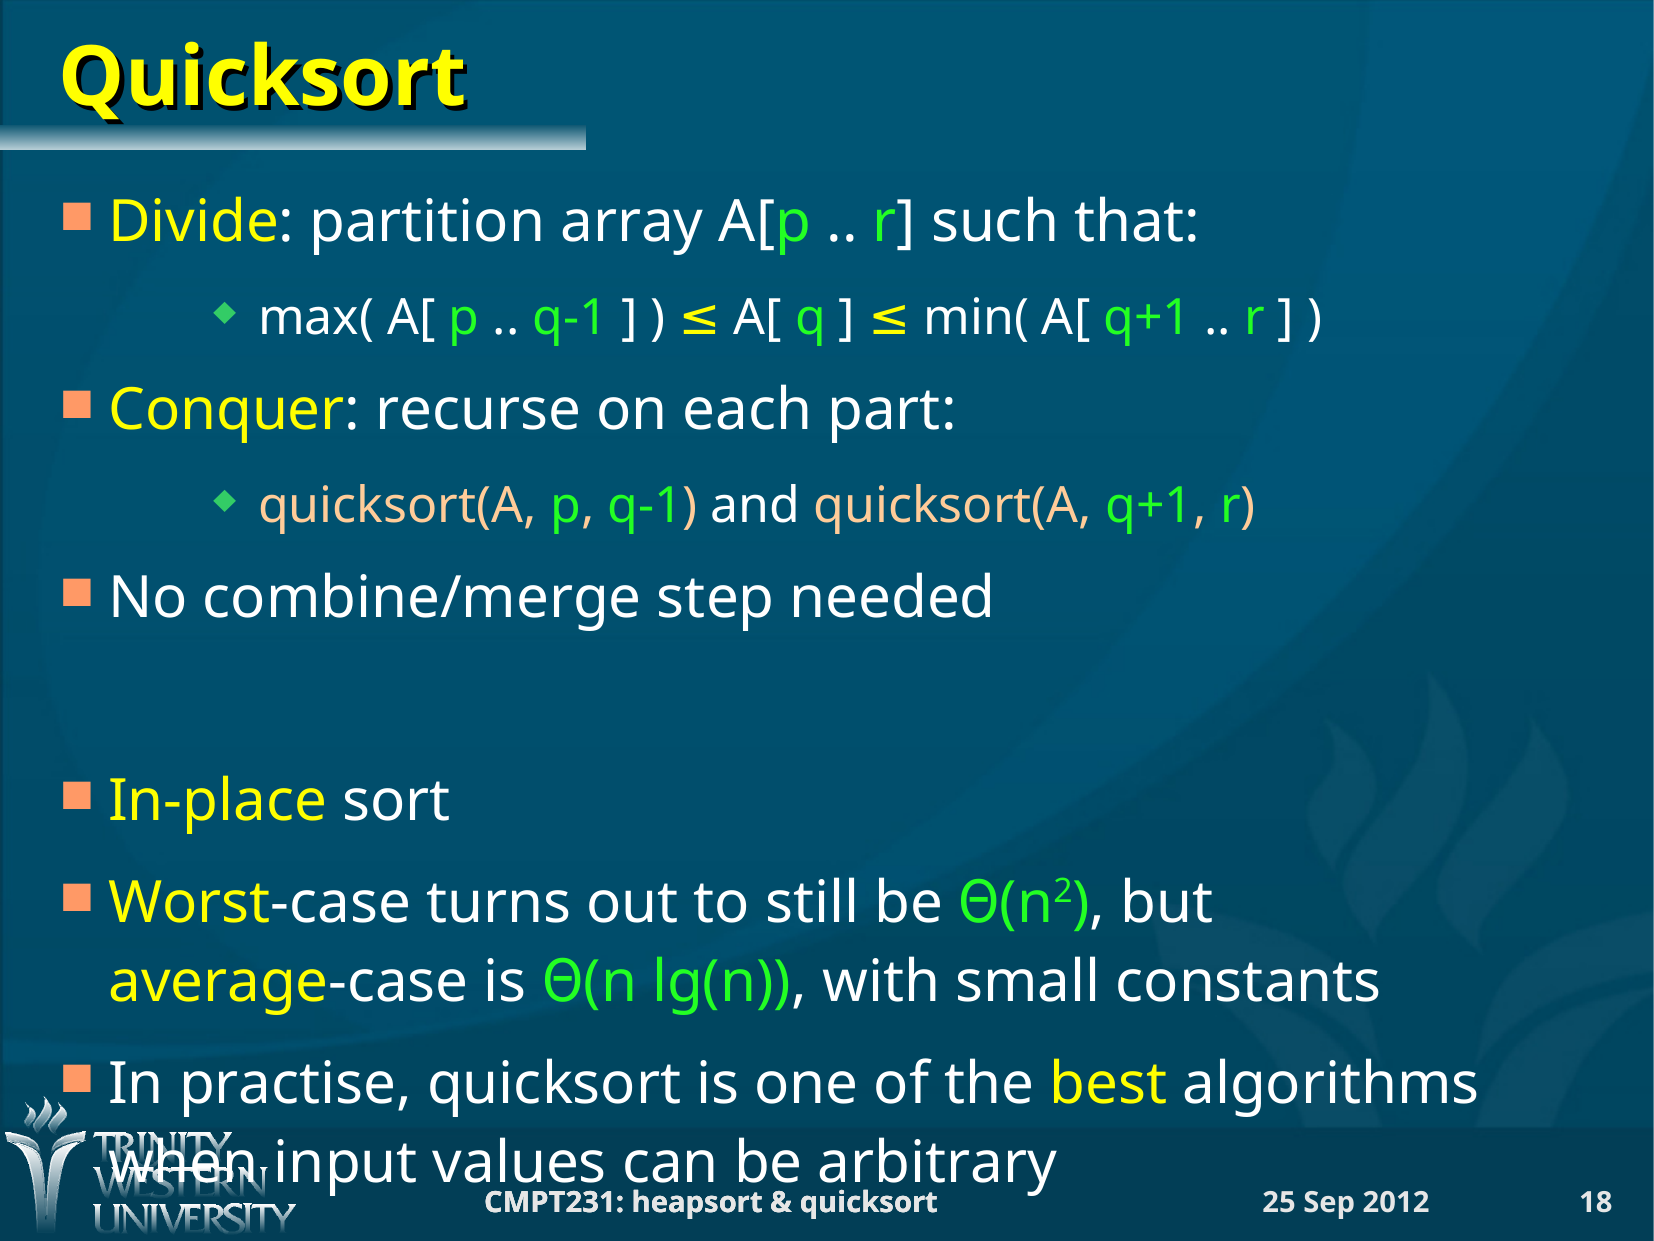

# Quicksort
Divide: partition array A[p .. r] such that:
max( A[ p .. q-1 ] ) ≤ A[ q ] ≤ min( A[ q+1 .. r ] )
Conquer: recurse on each part:
quicksort(A, p, q-1) and quicksort(A, q+1, r)
No combine/merge step needed
In-place sort
Worst-case turns out to still be Θ(n2), but
average-case is Θ(n lg(n)), with small constants
In practise, quicksort is one of the best algorithms when input values can be arbitrary
CMPT231: heapsort & quicksort
25 Sep 2012
18